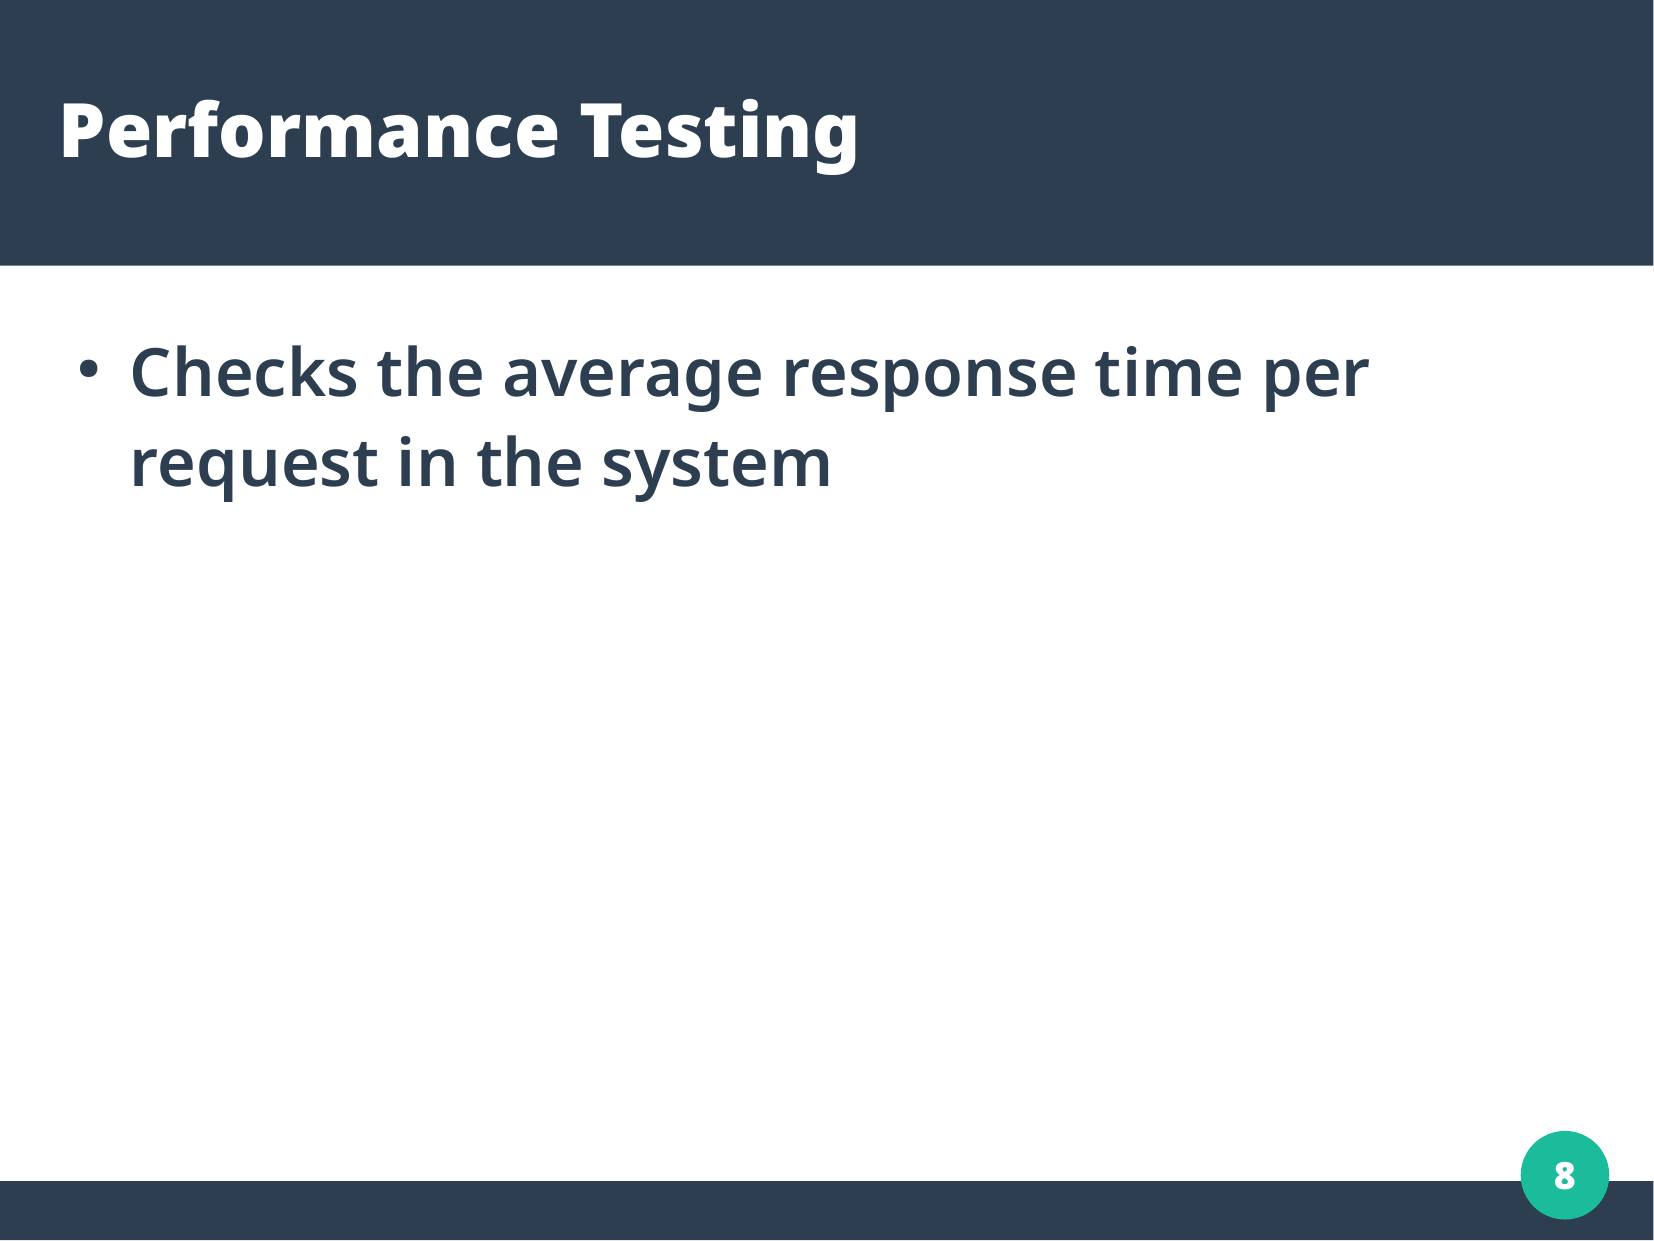

# Performance Testing
Checks the average response time per request in the system
8